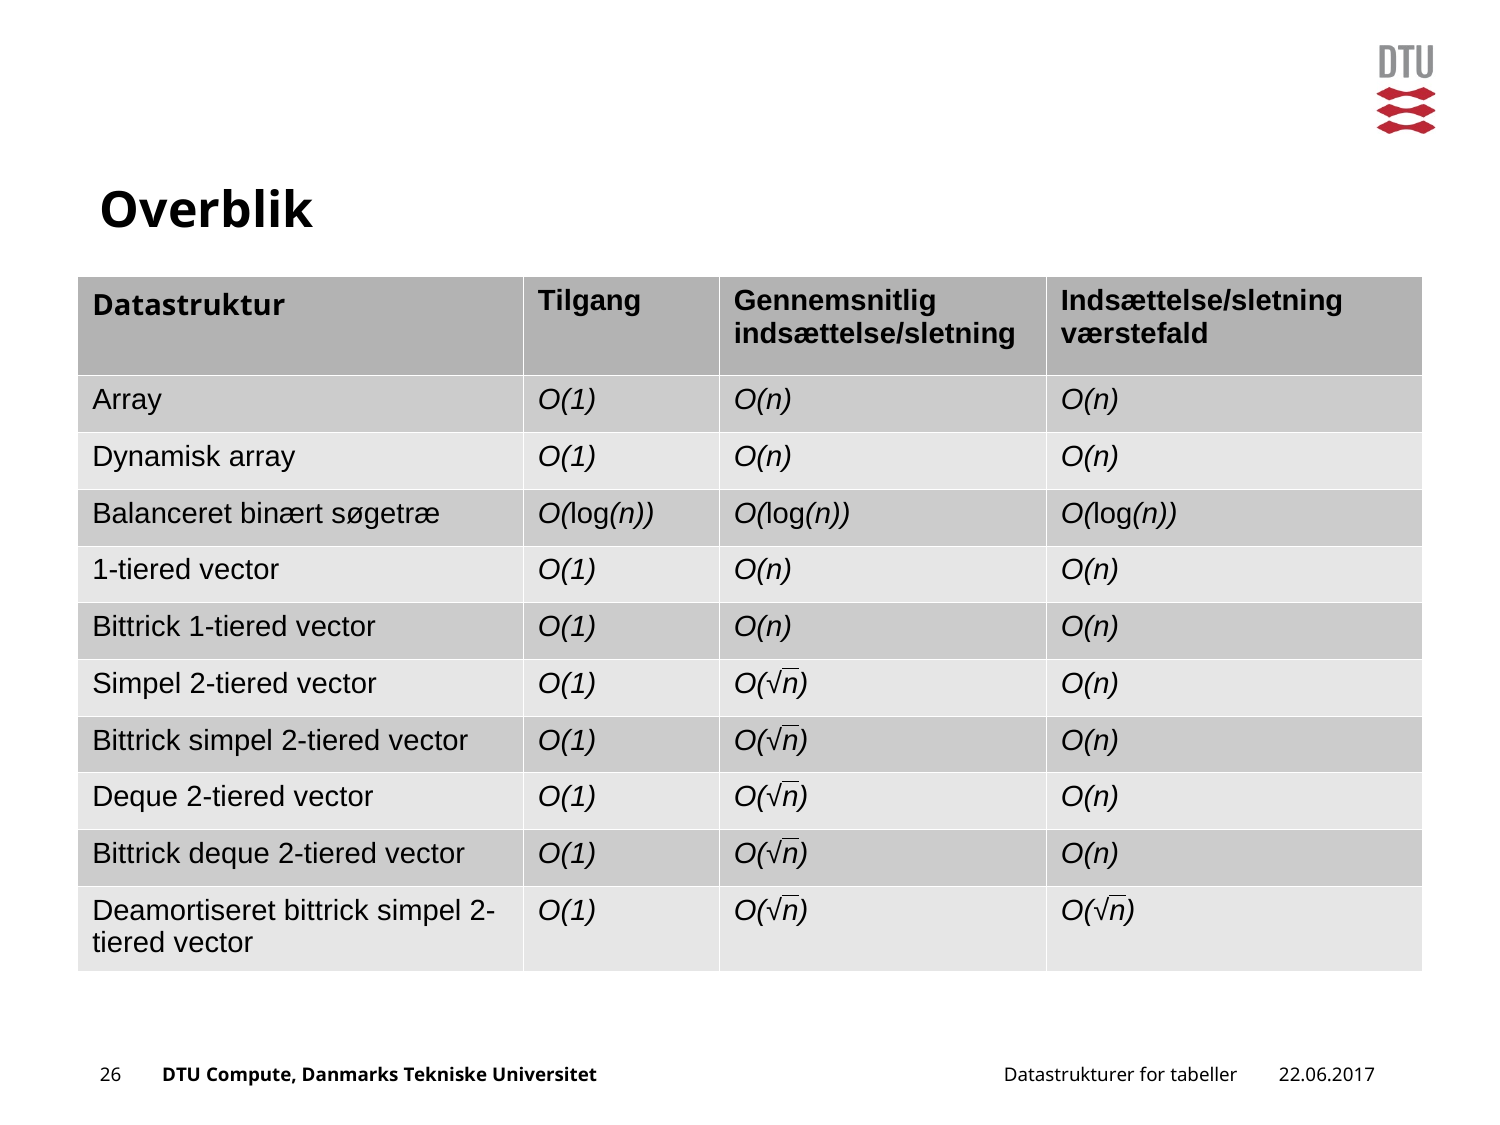

# Overblik
| Datastruktur | Tilgang | Gennemsnitlig indsættelse/sletning | Indsættelse/sletning værstefald |
| --- | --- | --- | --- |
| Array | O(1) | O(n) | O(n) |
| Dynamisk array | O(1) | O(n) | O(n) |
| Balanceret binært søgetræ | O(log(n)) | O(log(n)) | O(log(n)) |
| 1-tiered vector | O(1) | O(n) | O(n) |
| Bittrick 1-tiered vector | O(1) | O(n) | O(n) |
| Simpel 2-tiered vector | O(1) | O(√n) | O(n) |
| Bittrick simpel 2-tiered vector | O(1) | O(√n) | O(n) |
| Deque 2-tiered vector | O(1) | O(√n) | O(n) |
| Bittrick deque 2-tiered vector | O(1) | O(√n) | O(n) |
| Deamortiseret bittrick simpel 2-tiered vector | O(1) | O(√n) | O(√n) |